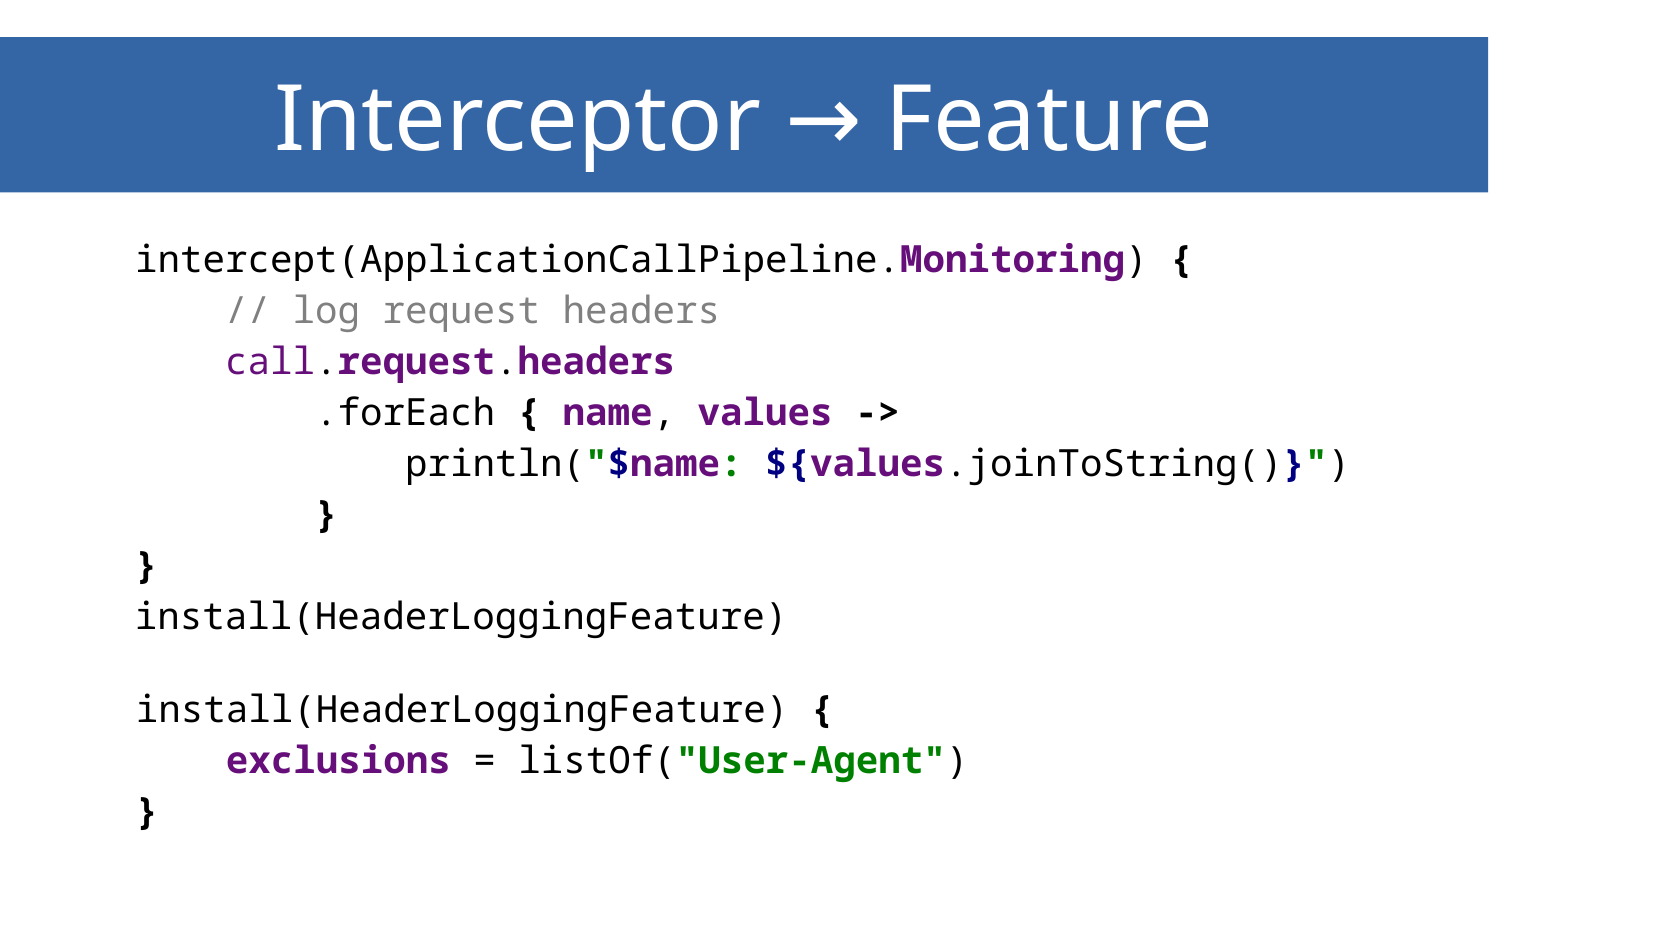

# Interceptor → Feature
intercept(ApplicationCallPipeline.Monitoring) {
 // log request headers
 call.request.headers
 .forEach { name, values ->
 println("$name: ${values.joinToString()}")
 }
}
install(HeaderLoggingFeature)
install(HeaderLoggingFeature) {
 exclusions = listOf("User-Agent")
}